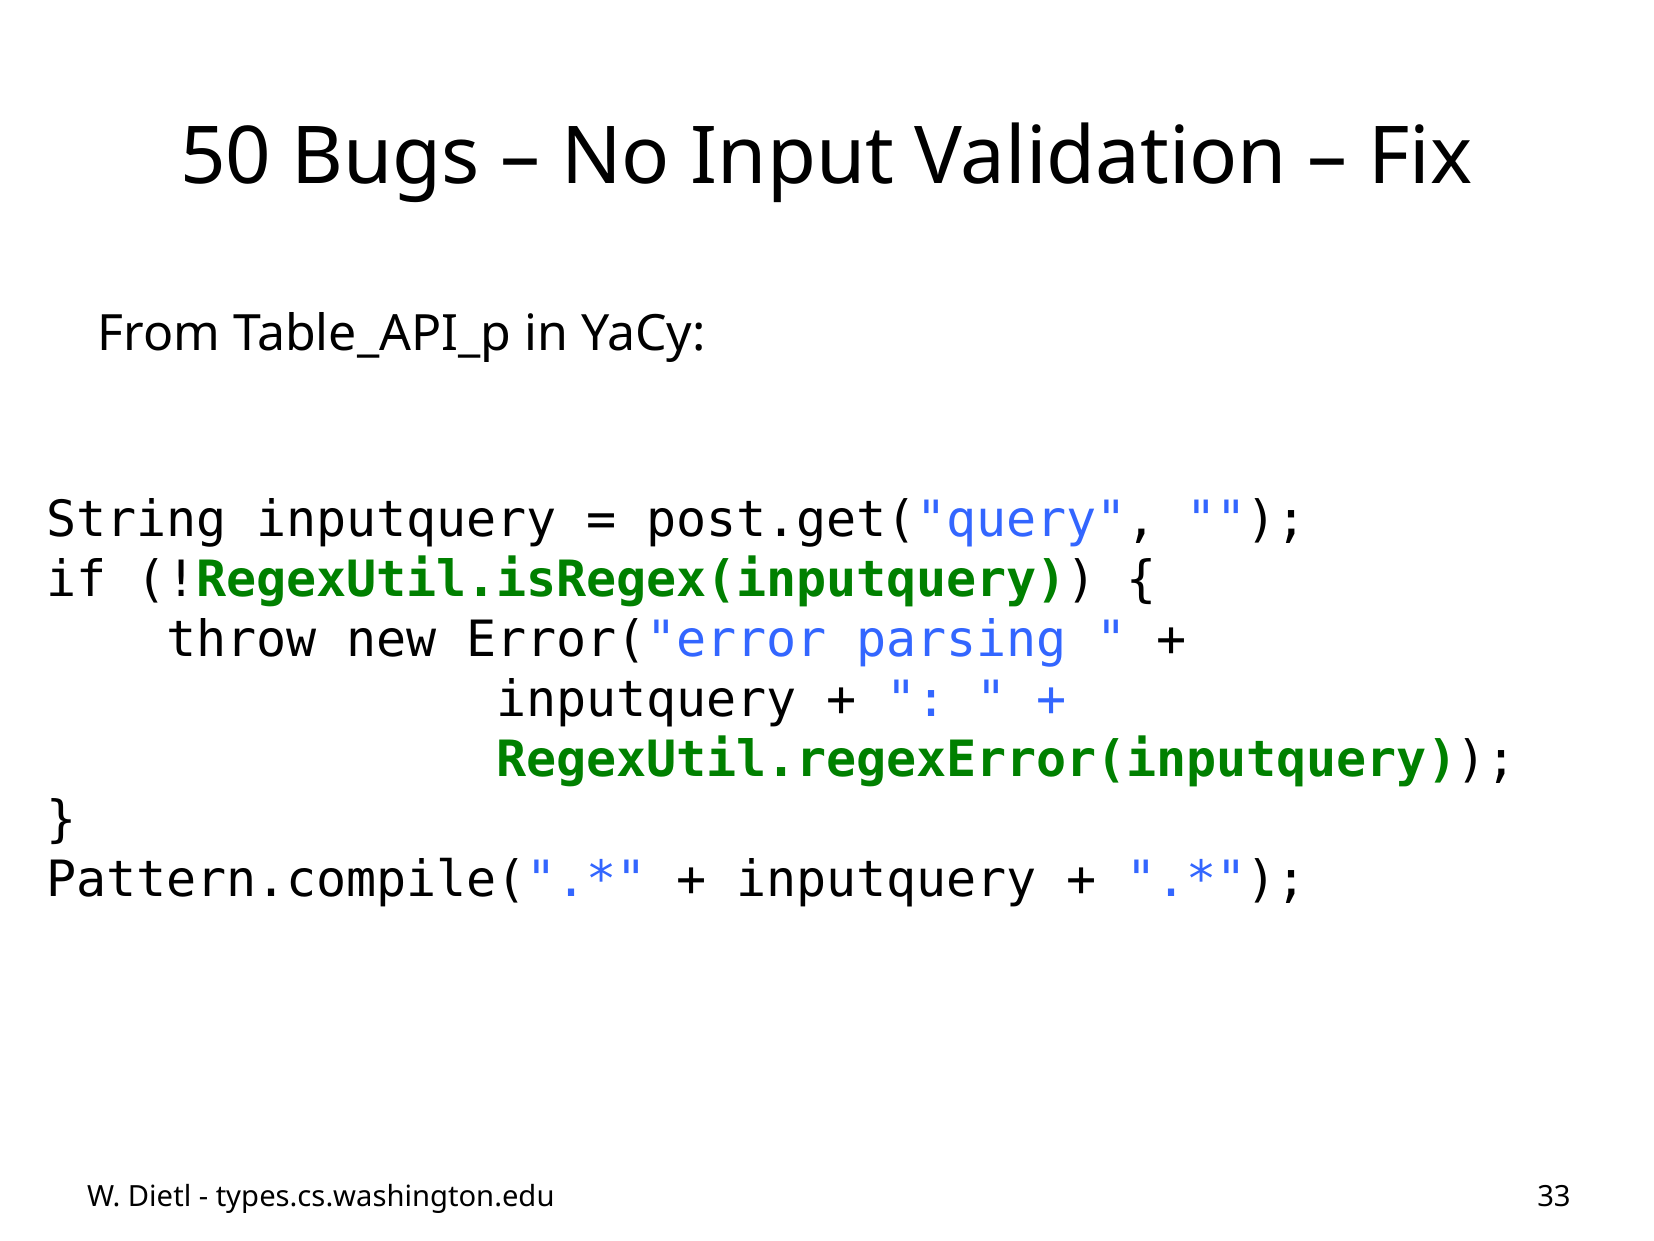

# 50 Bugs – No Input Validation – Fix
From Table_API_p in YaCy:
String inputquery = post.get("query", "");
if (!RegexUtil.isRegex(inputquery)) {
 throw new Error("error parsing " +
 inputquery + ": " +
 RegexUtil.regexError(inputquery));
}
Pattern.compile(".*" + inputquery + ".*");
W. Dietl - types.cs.washington.edu
33